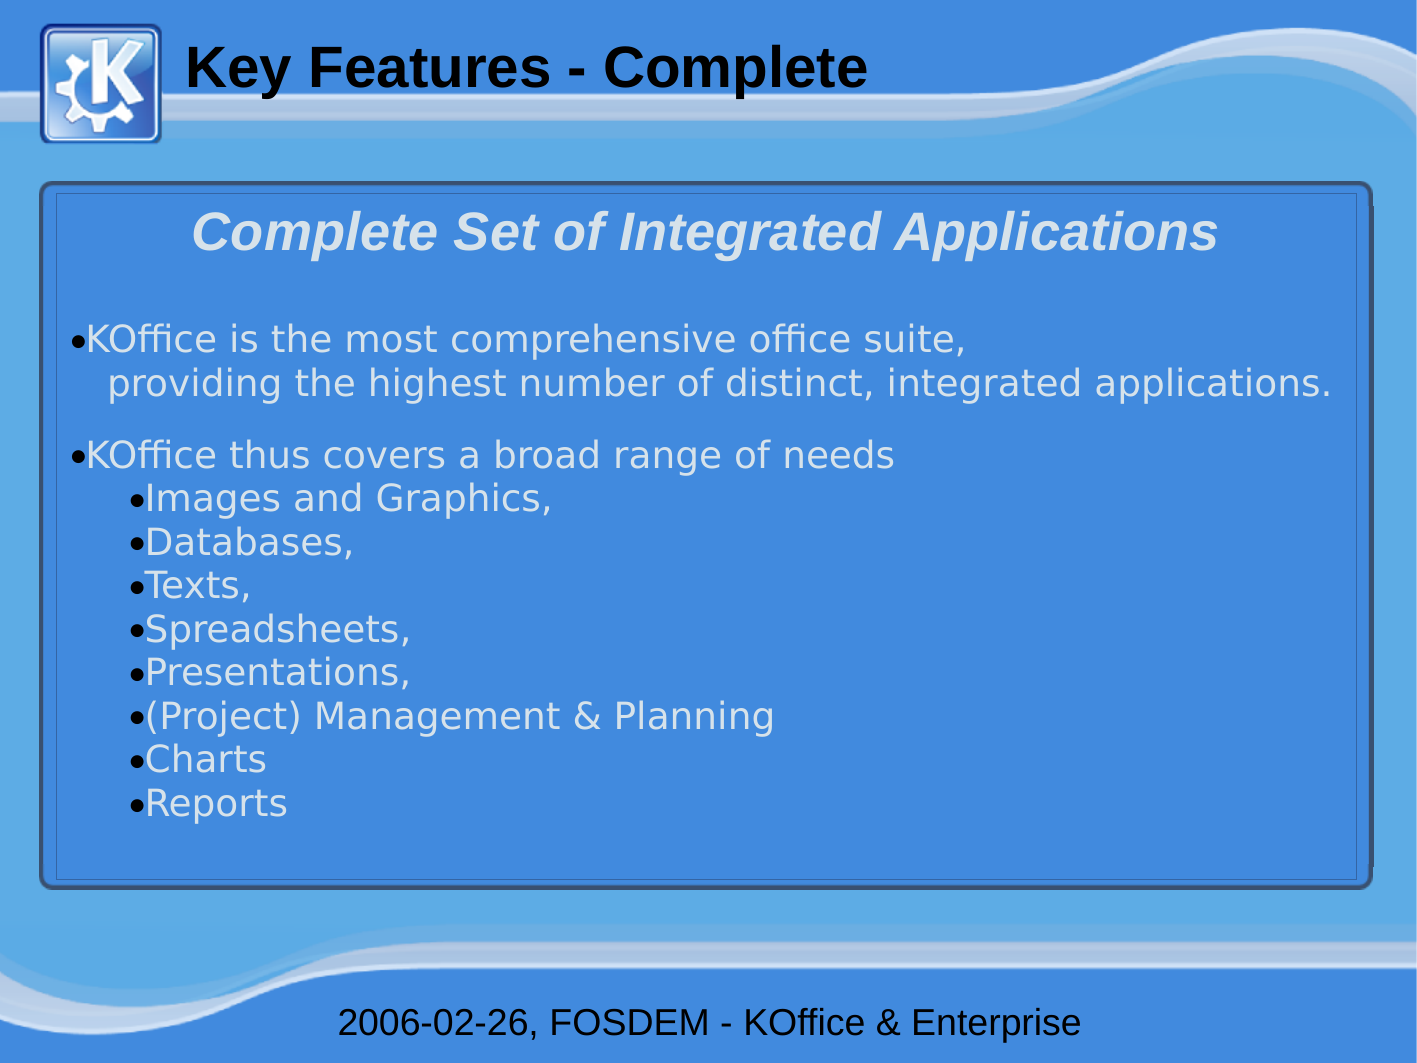

Key Features - Complete
Complete Set of Integrated Applications
KOffice is the most comprehensive office suite,
 providing the highest number of distinct, integrated applications.
KOffice thus covers a broad range of needs
Images and Graphics,
Databases,
Texts,
Spreadsheets,
Presentations,
(Project) Management & Planning
Charts
Reports